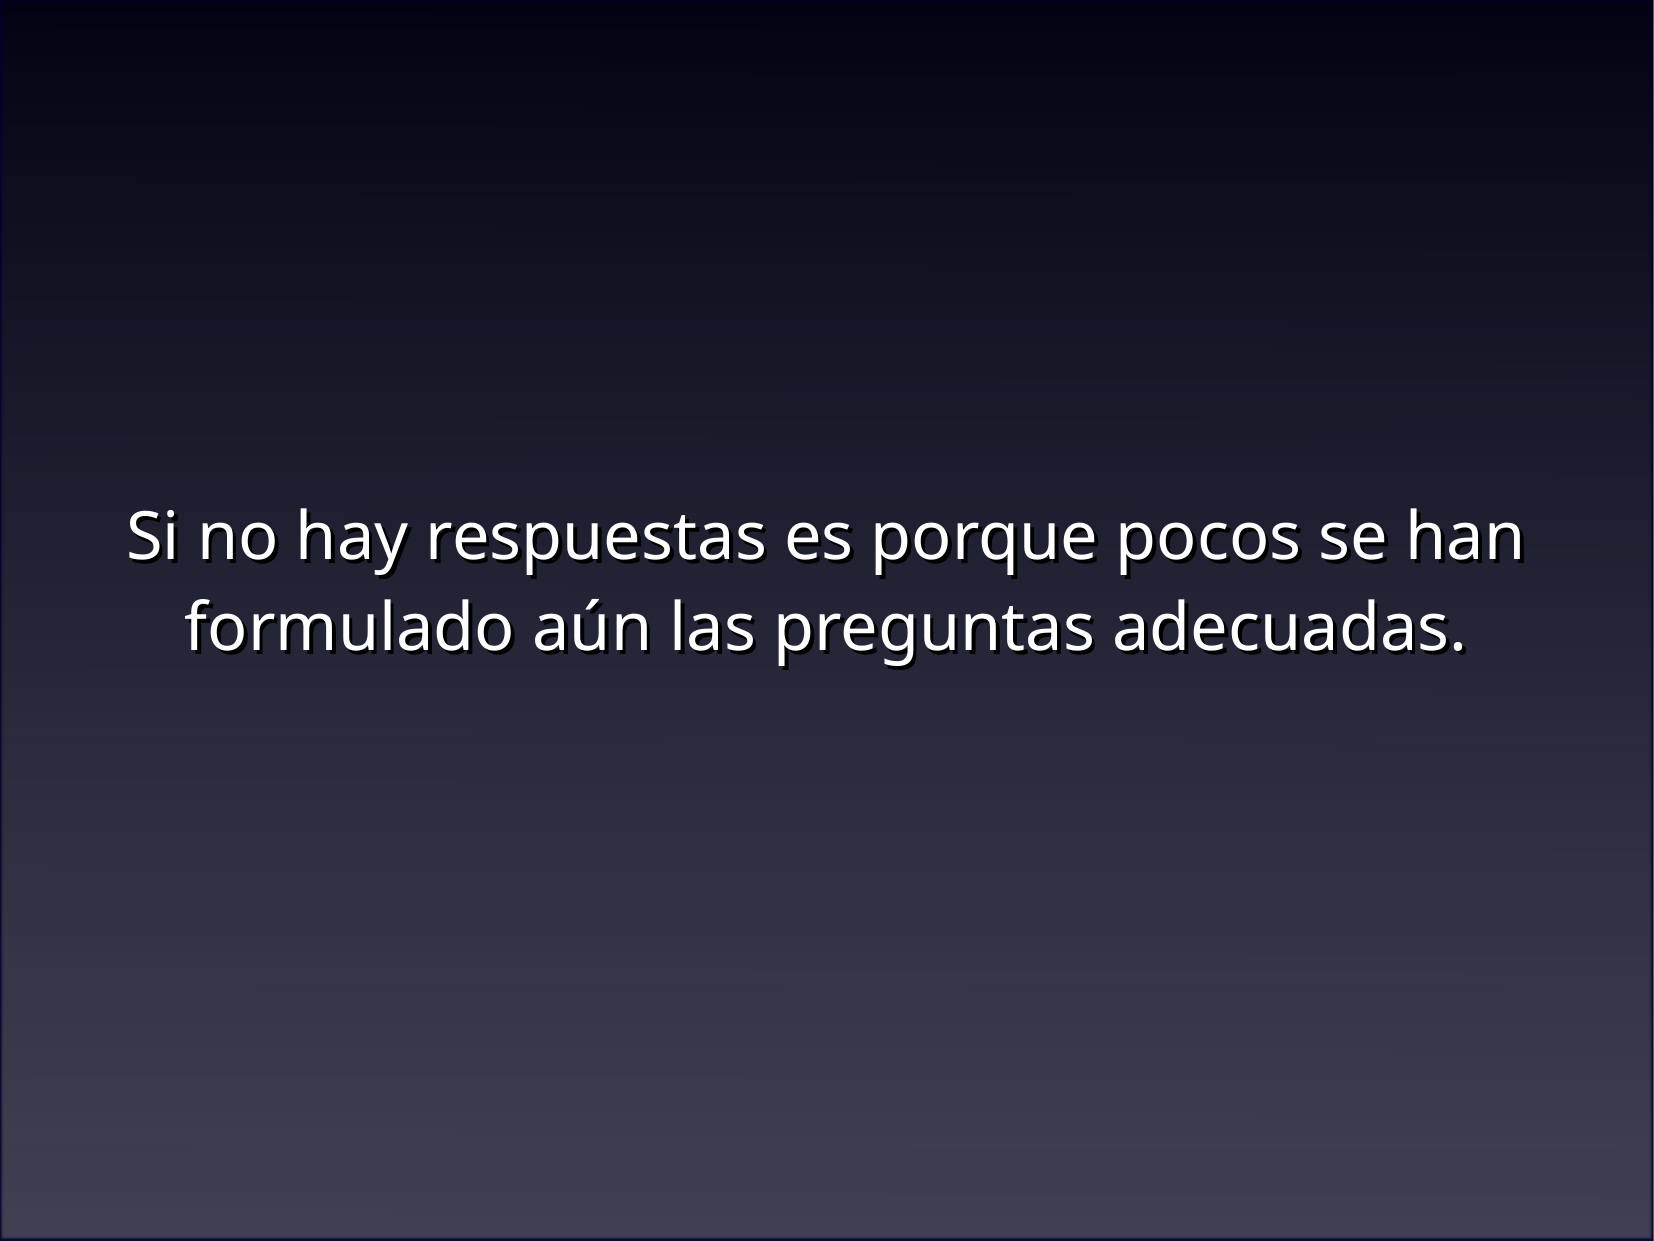

# Si no hay respuestas es porque pocos se han formulado aún las preguntas adecuadas.